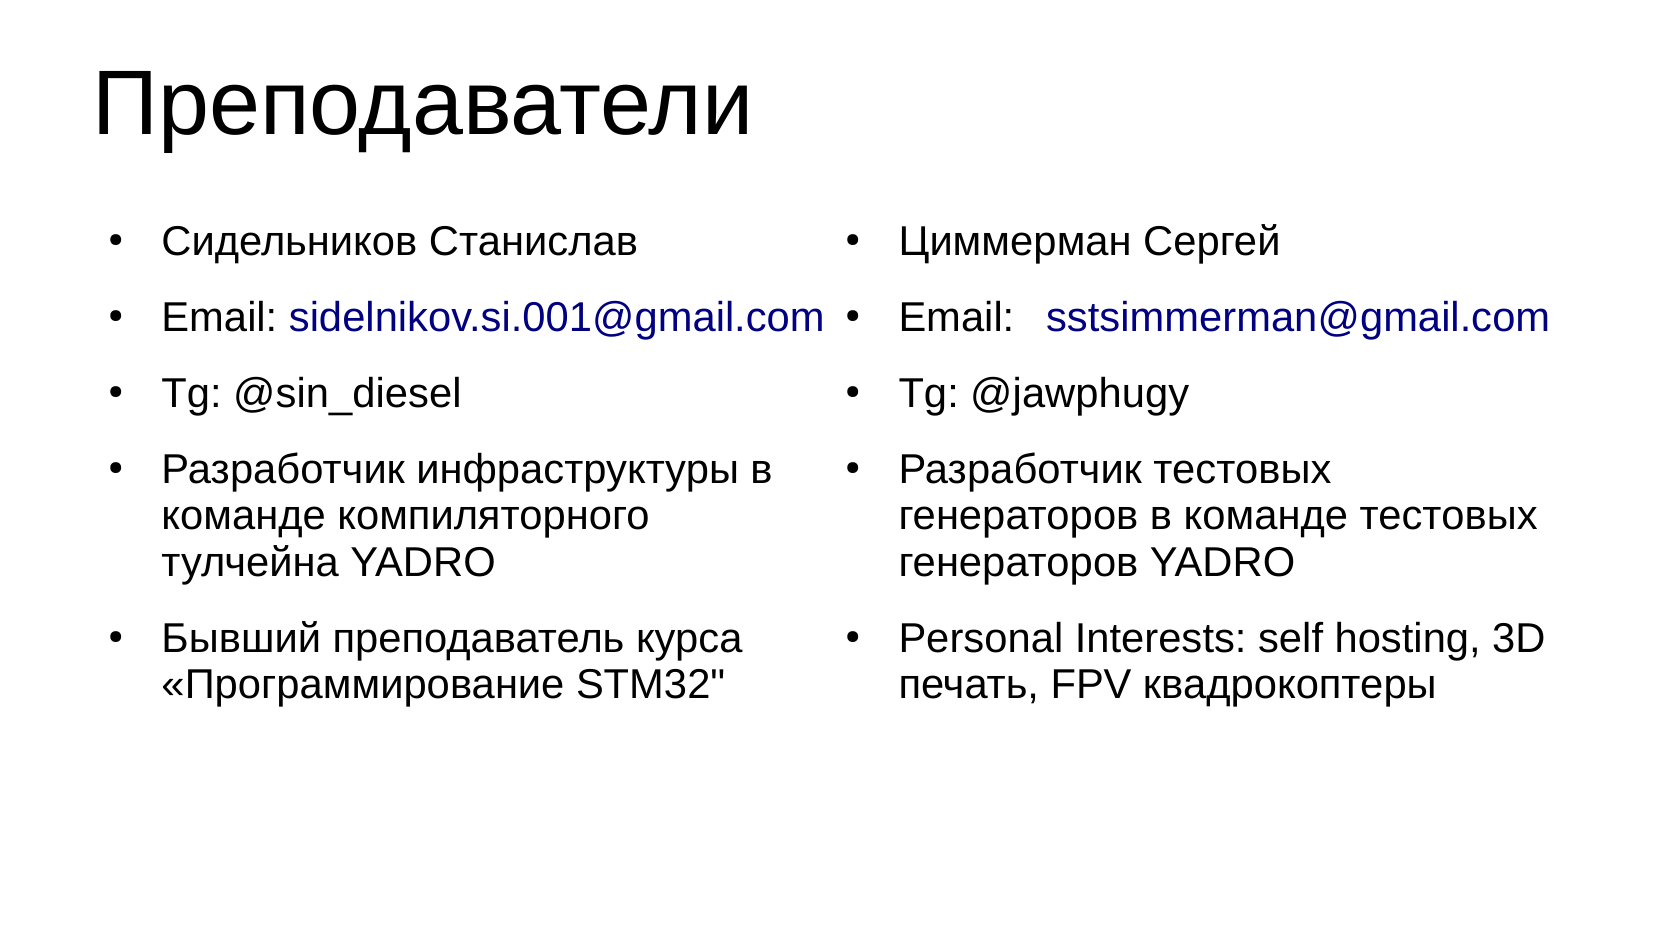

Преподаватели
# Сидельников Станислав
Email: sidelnikov.si.001@gmail.com
Tg: @sin_diesel
Разработчик инфраструктуры в команде компиляторного тулчейна YADRO
Бывший преподаватель курса «Программирование STM32"
Циммерман Сергей
Email: 	sstsimmerman@gmail.com
Tg: @jawphugy
Разработчик тестовых генераторов в команде тестовых генераторов YADRO
Personal Interests: self hosting, 3D печать, FPV квадрокоптеры